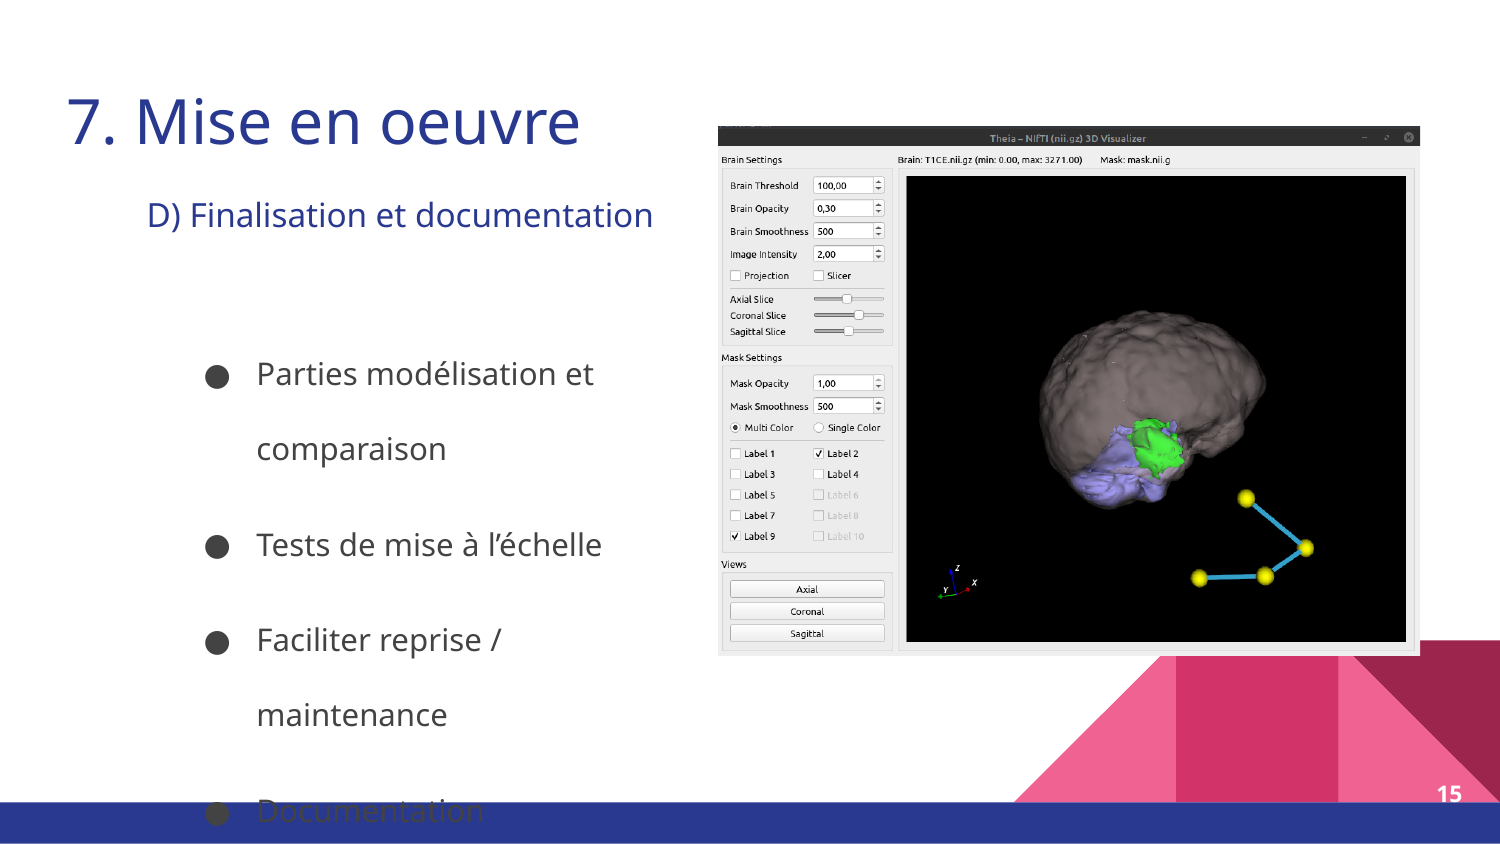

# 7. Mise en oeuvre
D) Finalisation et documentation
Parties modélisation et comparaison
Tests de mise à l’échelle
Faciliter reprise / maintenance
Documentation